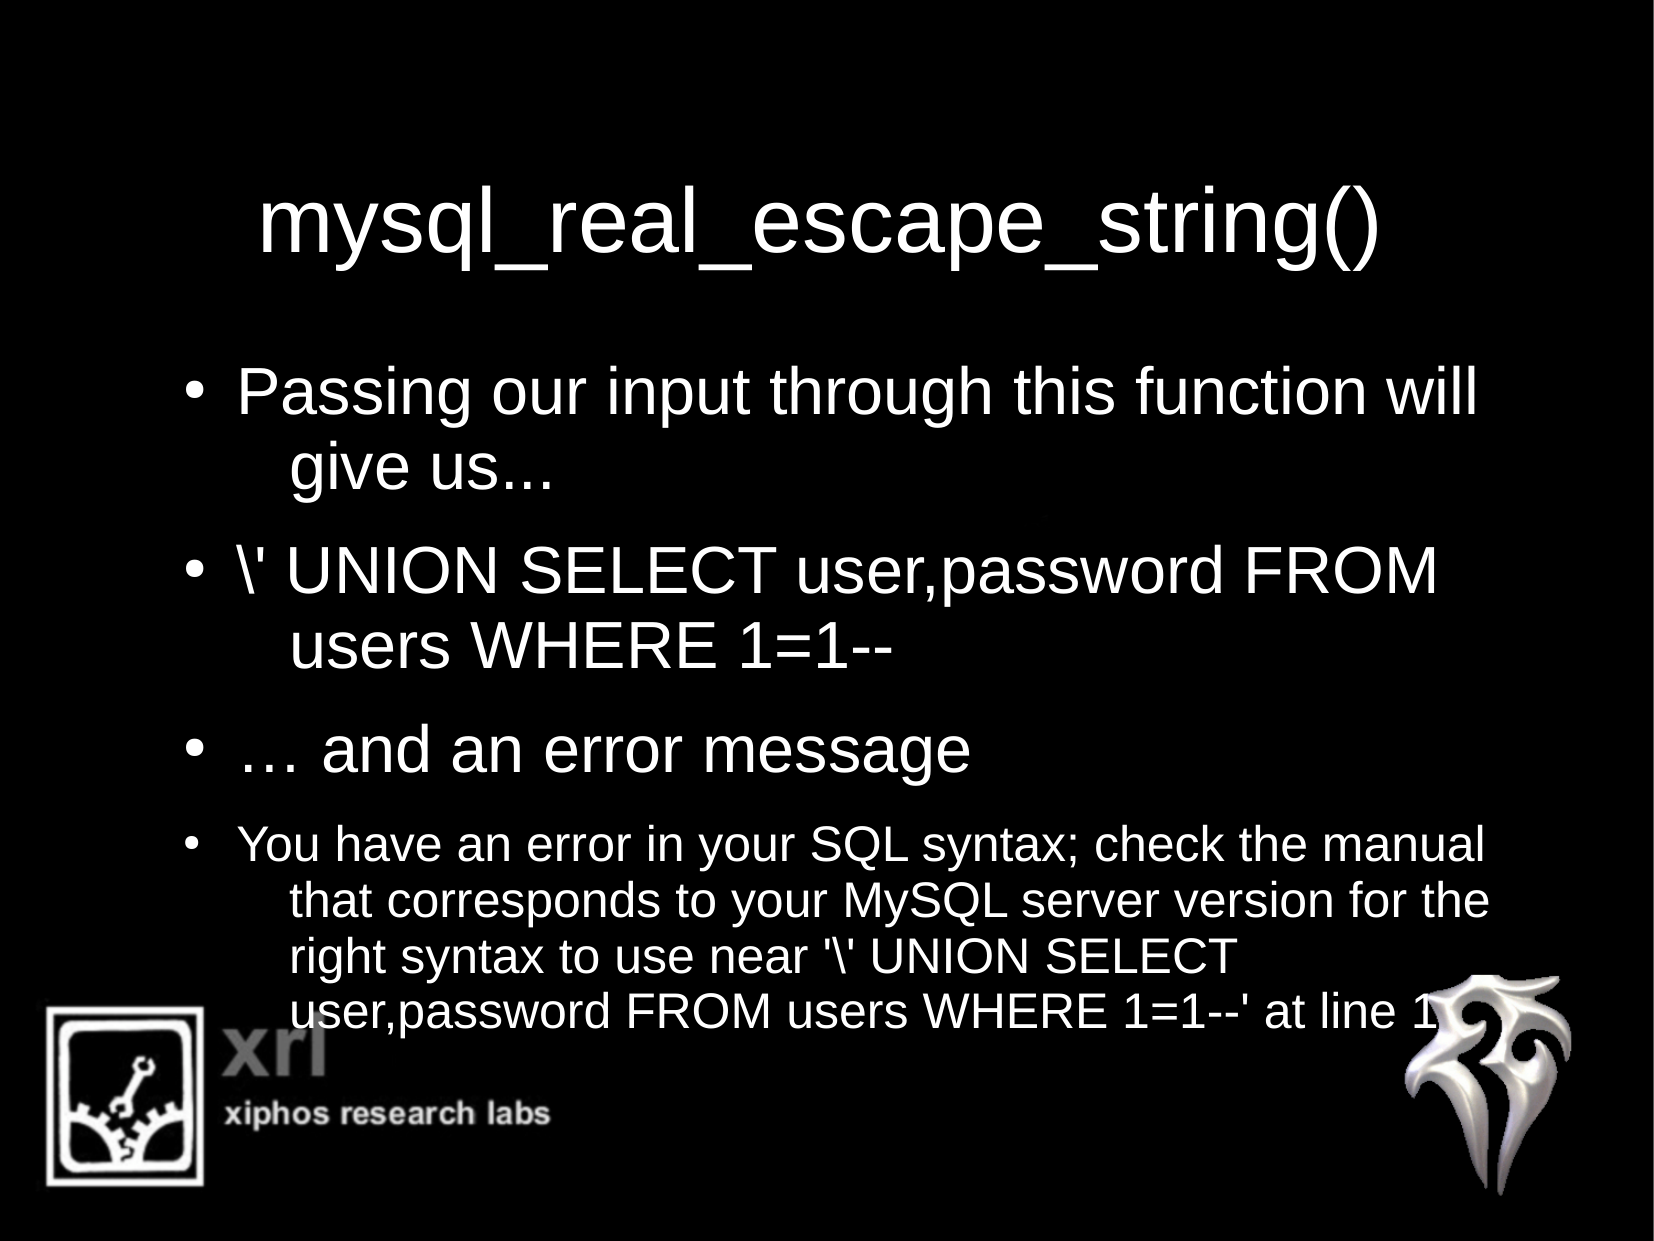

# mysql_real_escape_string()
Passing our input through this function will give us...
\' UNION SELECT user,password FROM users WHERE 1=1--
… and an error message
You have an error in your SQL syntax; check the manual that corresponds to your MySQL server version for the right syntax to use near '\' UNION SELECT user,password FROM users WHERE 1=1--' at line 1